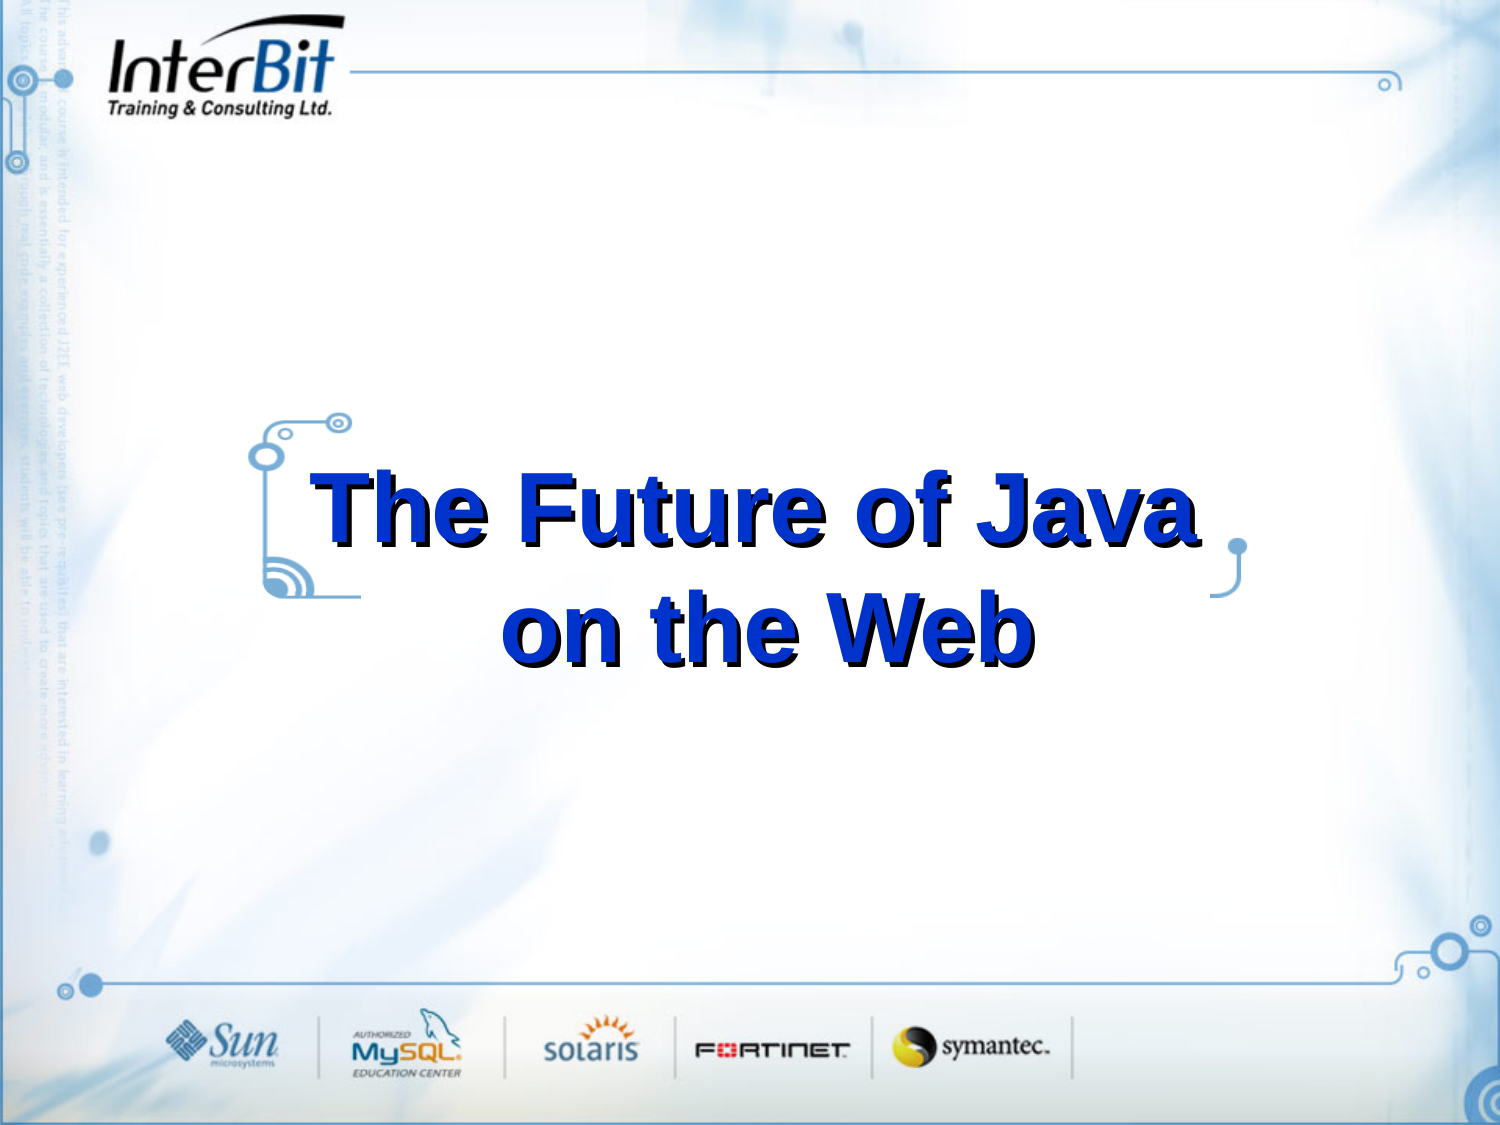

# The Future of Java on the Web